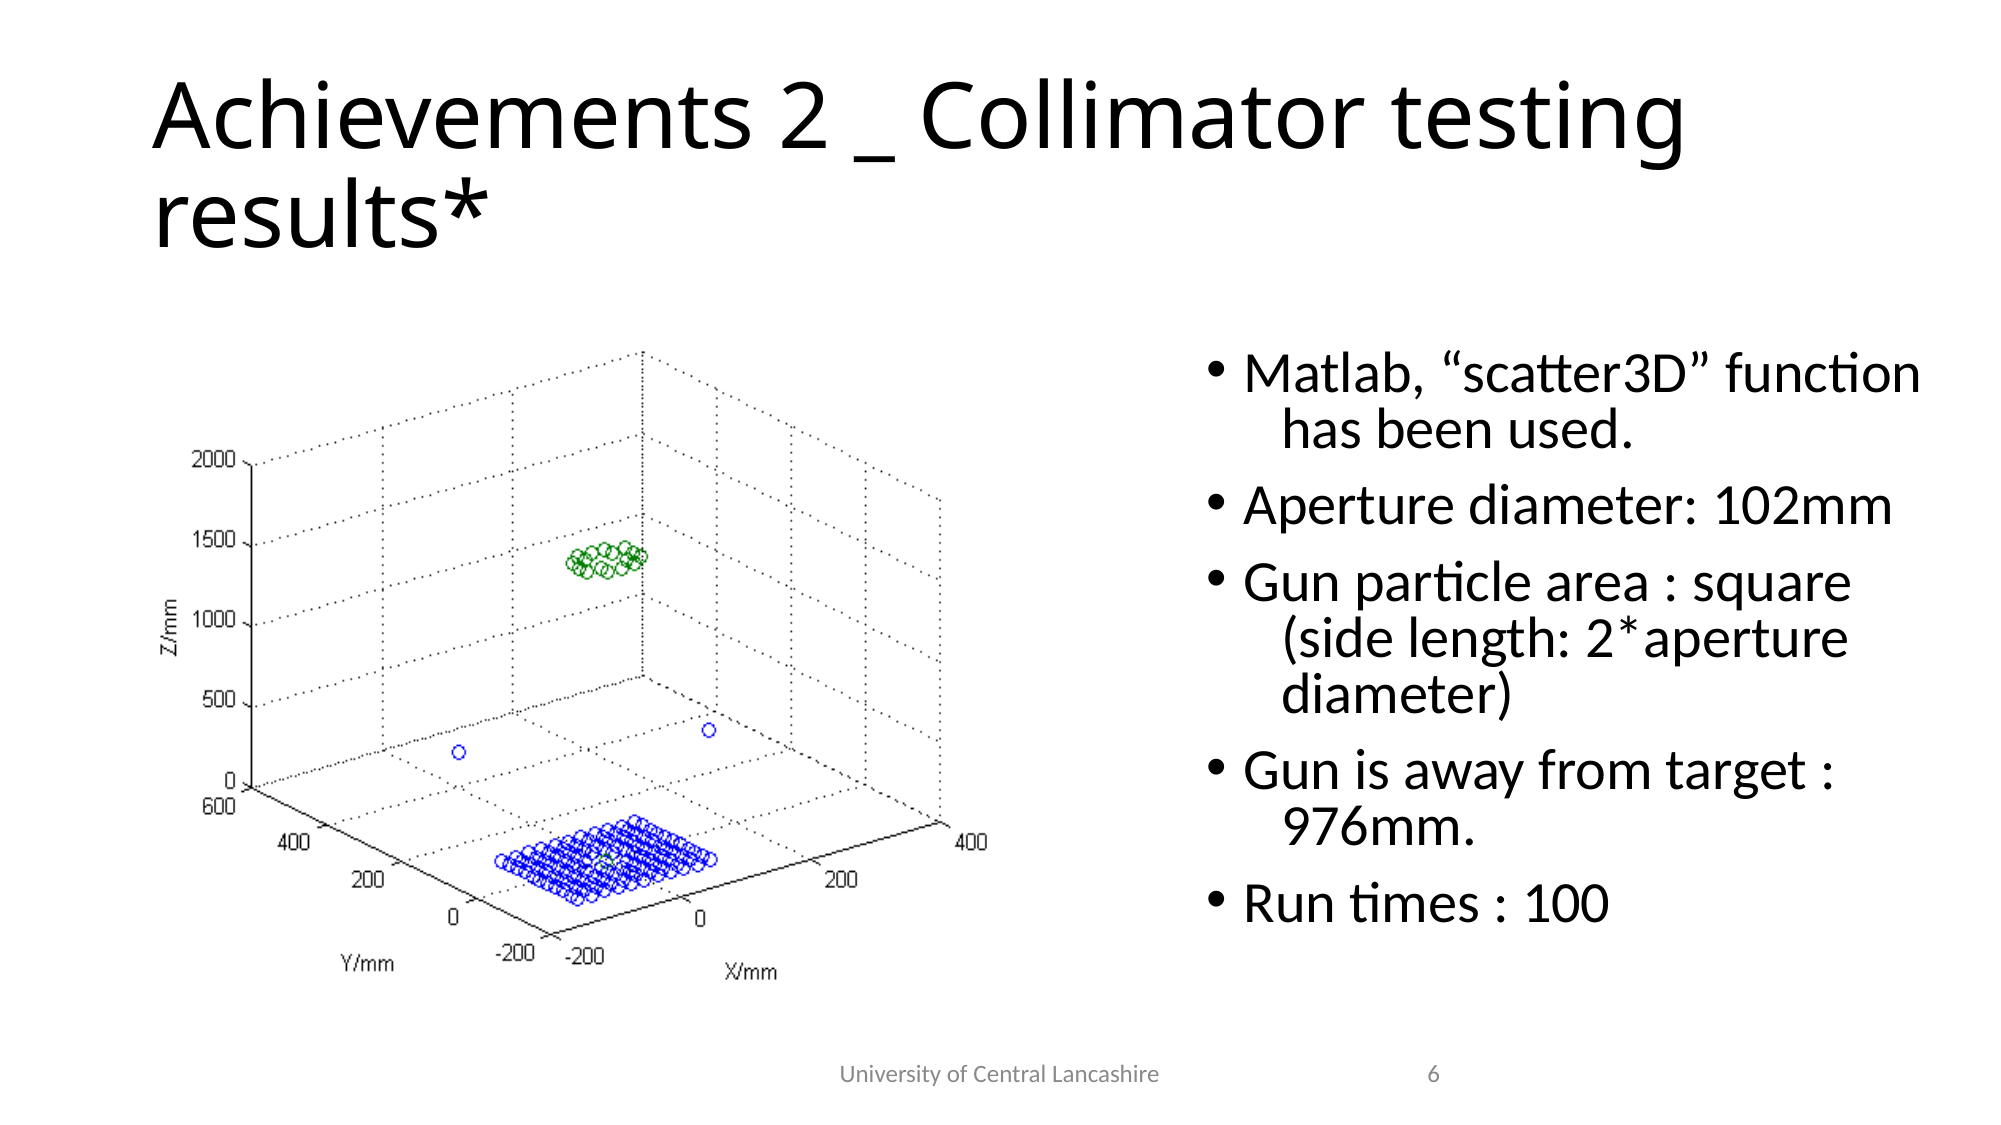

# Achievements 2 _ Collimator testing results*
Matlab, “scatter3D” function has been used.
Aperture diameter: 102mm
Gun particle area : square (side length: 2*aperture diameter)
Gun is away from target : 976mm.
Run times : 100
University of Central Lancashire